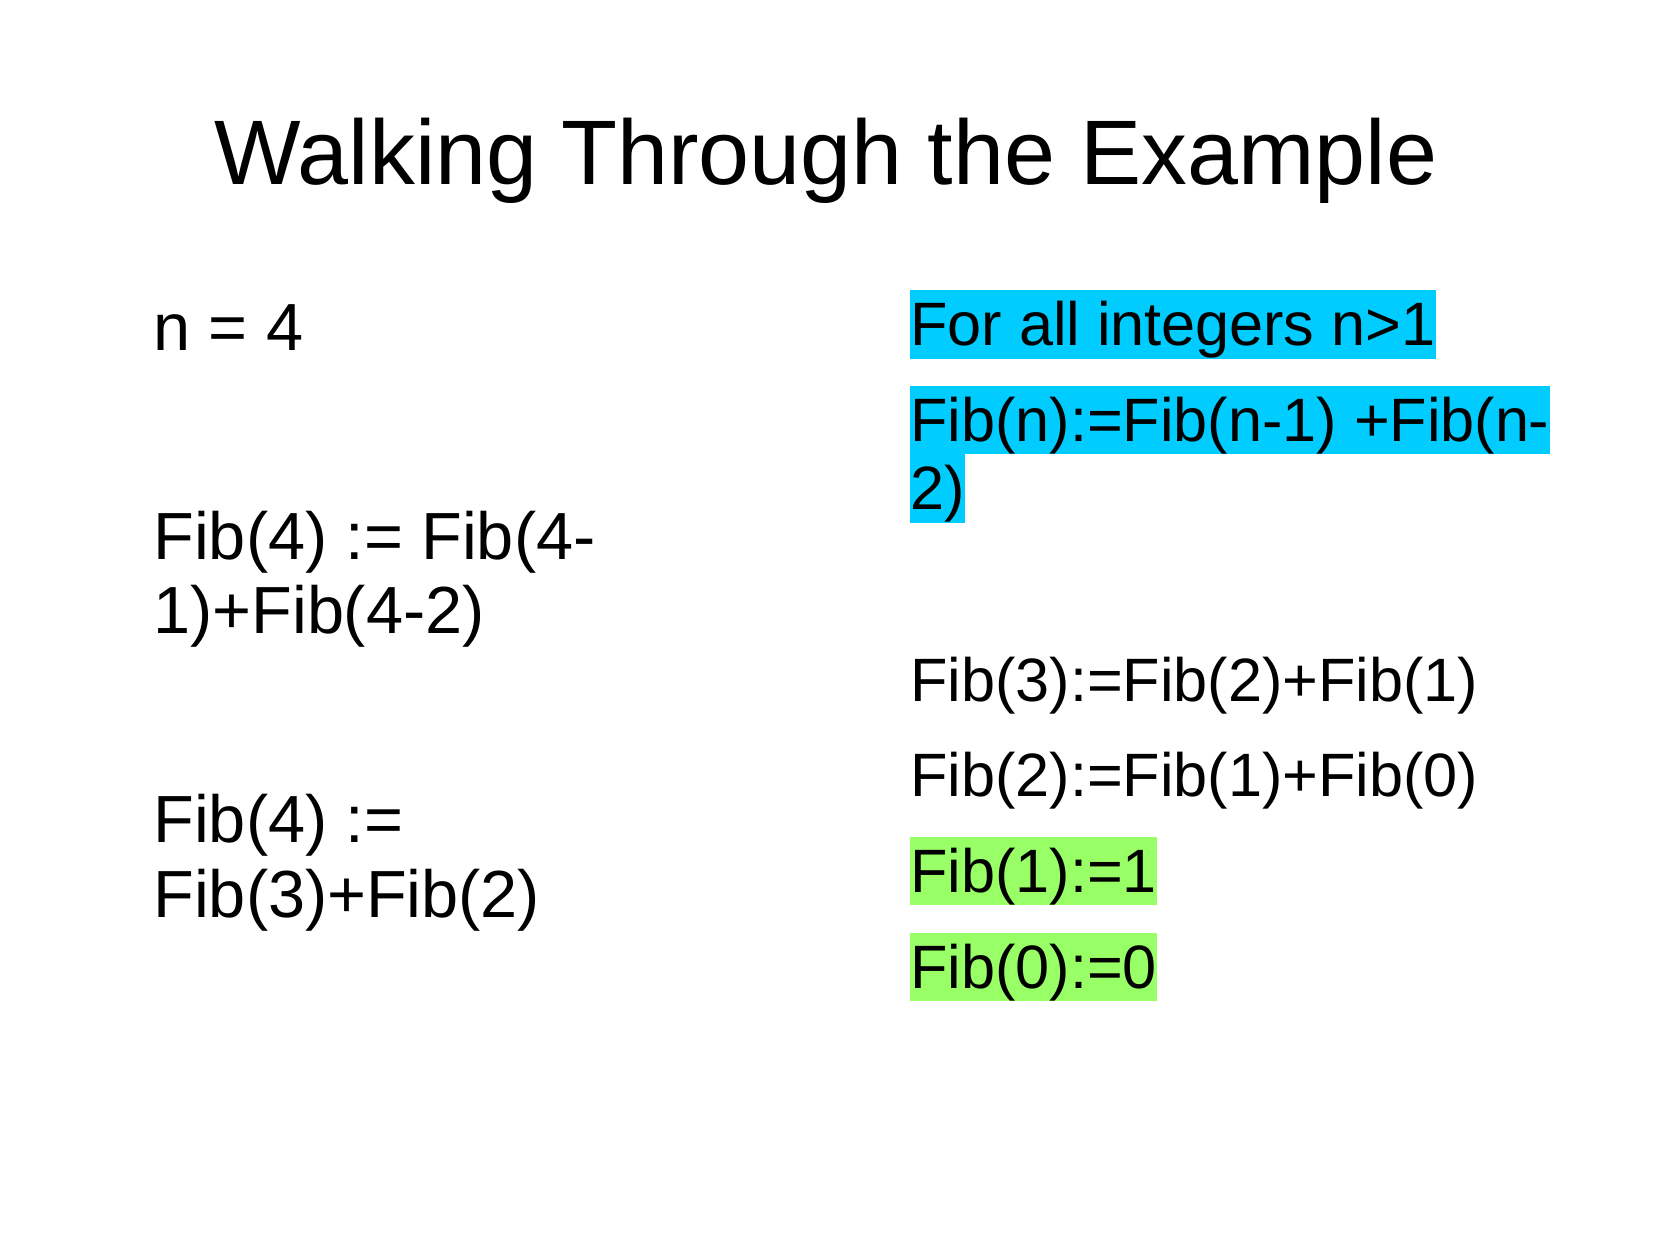

# Walking Through the Example
n = 4
Fib(4) := Fib(4-1)+Fib(4-2)
Fib(4) := Fib(3)+Fib(2)
For all integers n>1
Fib(n):=Fib(n-1) +Fib(n-2)
Fib(3):=Fib(2)+Fib(1)
Fib(2):=Fib(1)+Fib(0)
Fib(1):=1
Fib(0):=0